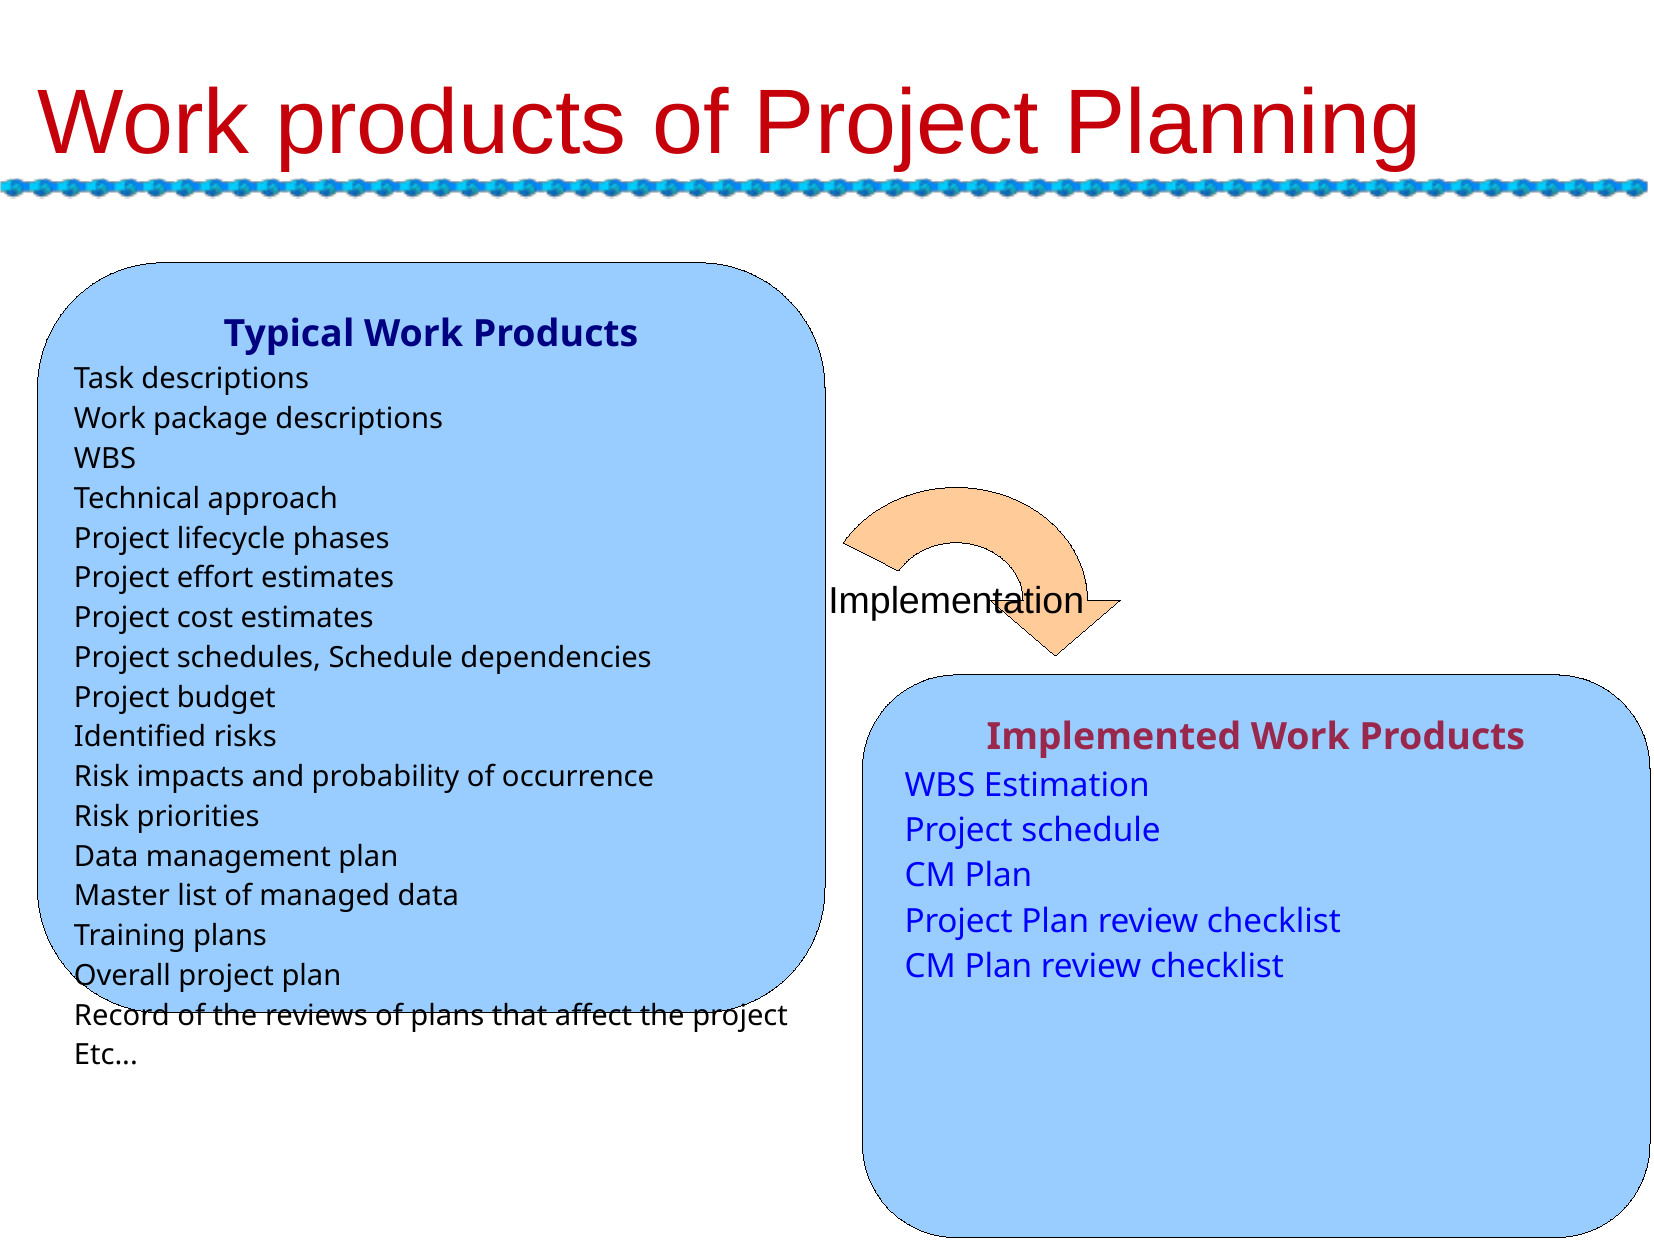

# Work products of Project Planning
Typical Work Products
Task descriptions
Work package descriptions
WBS
Technical approach
Project lifecycle phases
Project effort estimates
Project cost estimates
Project schedules, Schedule dependencies
Project budget
Identified risks
Risk impacts and probability of occurrence
Risk priorities
Data management plan
Master list of managed data
Training plans
Overall project plan
Record of the reviews of plans that affect the project
Etc...
Implementation
Implemented Work Products
WBS Estimation
Project schedule
CM Plan
Project Plan review checklist
CM Plan review checklist